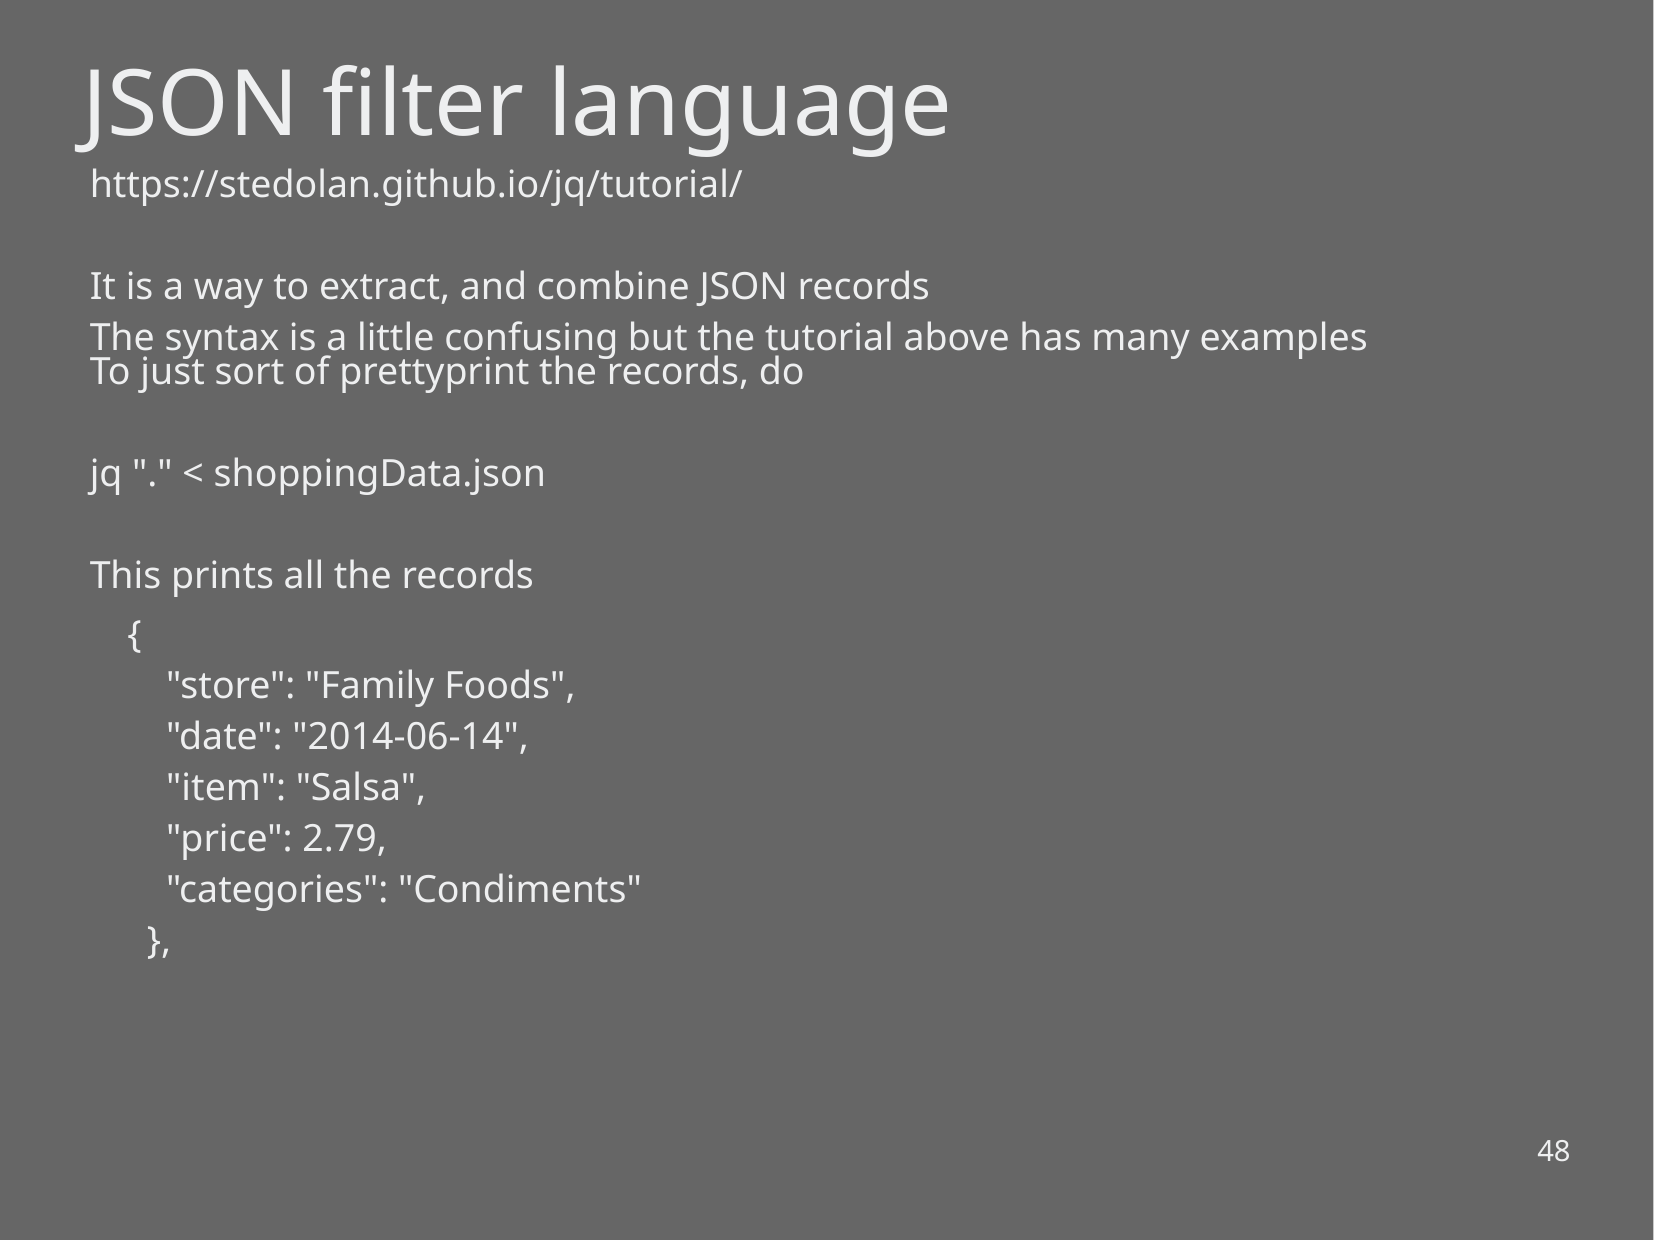

# JSON filter language
https://stedolan.github.io/jq/tutorial/
It is a way to extract, and combine JSON records
The syntax is a little confusing but the tutorial above has many examples
To just sort of prettyprint the records, do
jq "." < shoppingData.json
This prints all the records
{
 "store": "Family Foods",
 "date": "2014-06-14",
 "item": "Salsa",
 "price": 2.79,
 "categories": "Condiments"
 },
48